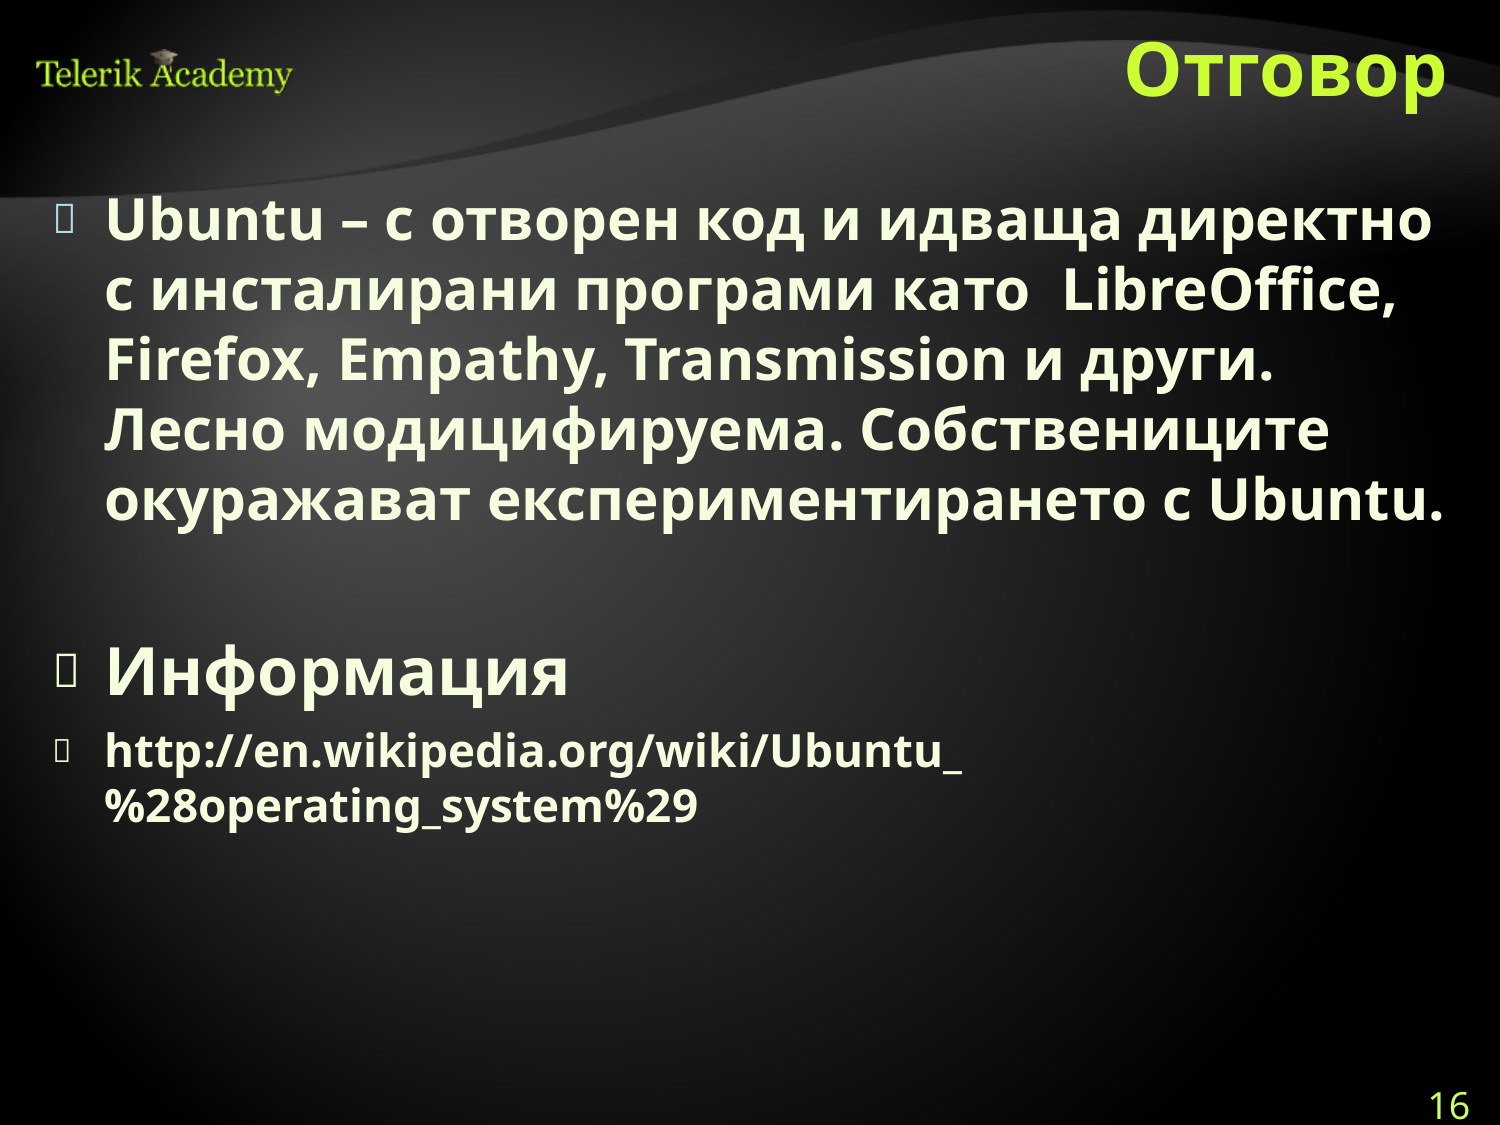

# Отговор
Ubuntu – с отворен код и идващa директно с инсталирани програми като LibreOffice, Firefox, Empathy, Transmission и други. Лесно модицифируема. Собствениците окуражават експериментирането с Ubuntu.
Информация
http://en.wikipedia.org/wiki/Ubuntu_%28operating_system%29